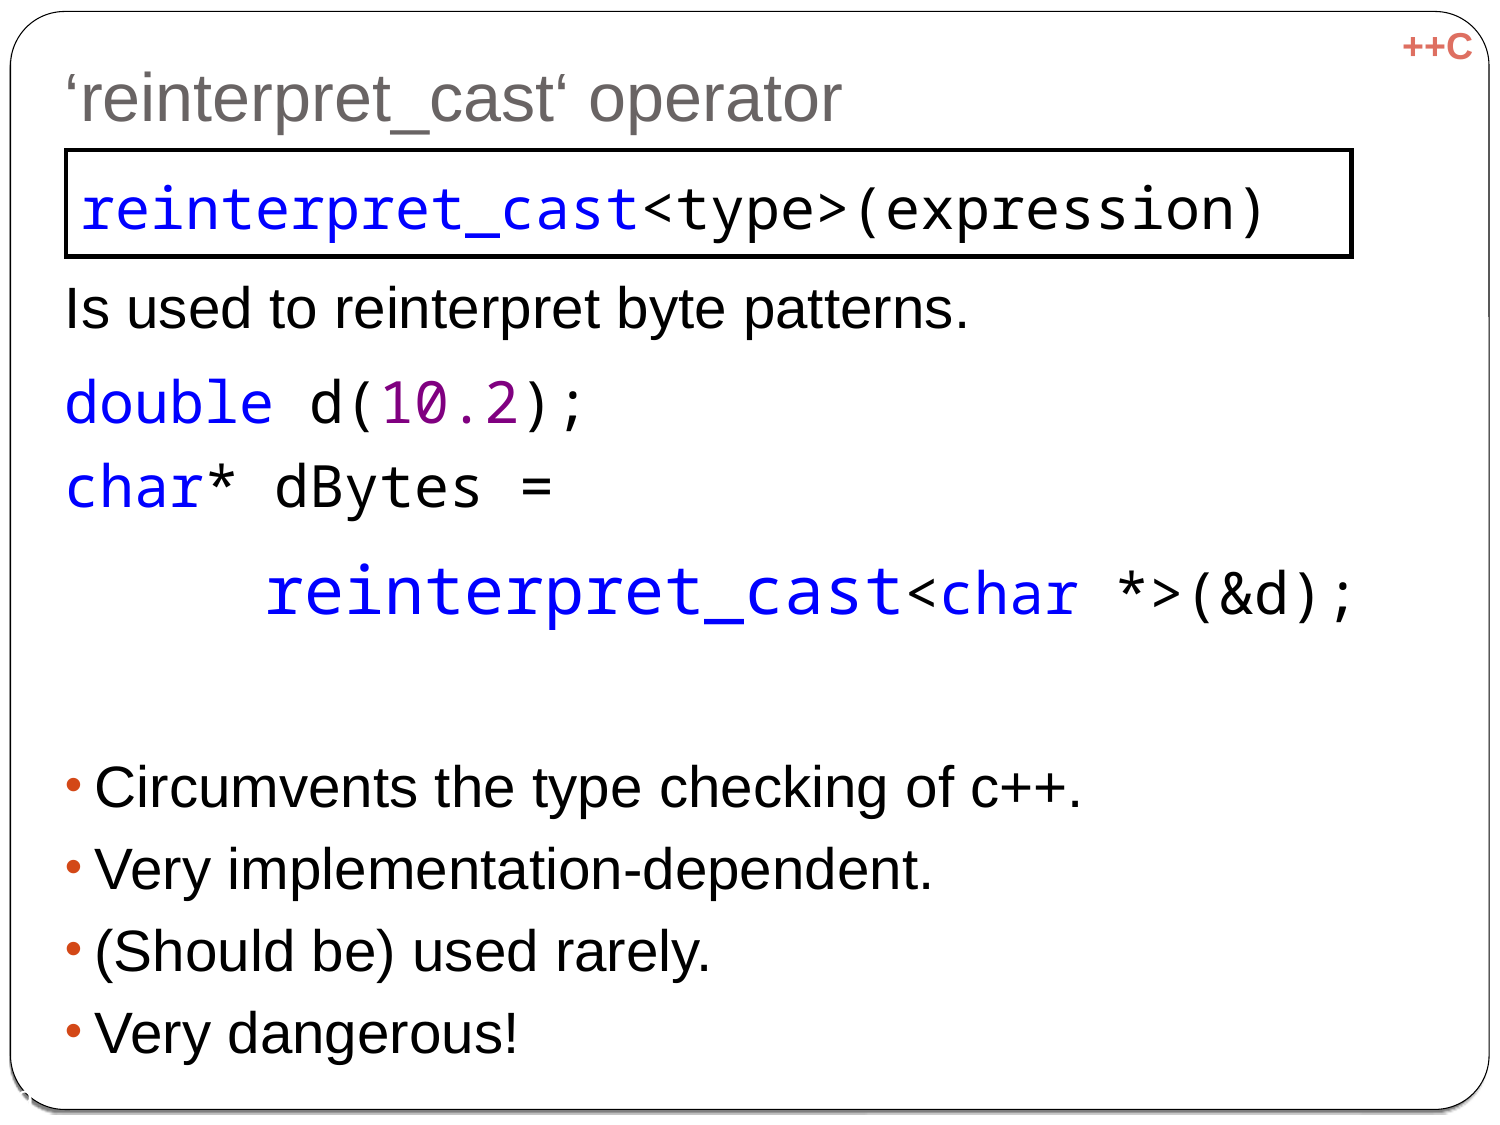

# ‘reinterpret_cast‘ operator
reinterpret_cast<type>(expression)
Is used to reinterpret byte patterns.
double d(10.2);
char* dBytes =
 reinterpret_cast<char *>(&d);
Circumvents the type checking of c++.
Very implementation-dependent.
(Should be) used rarely.
Very dangerous!